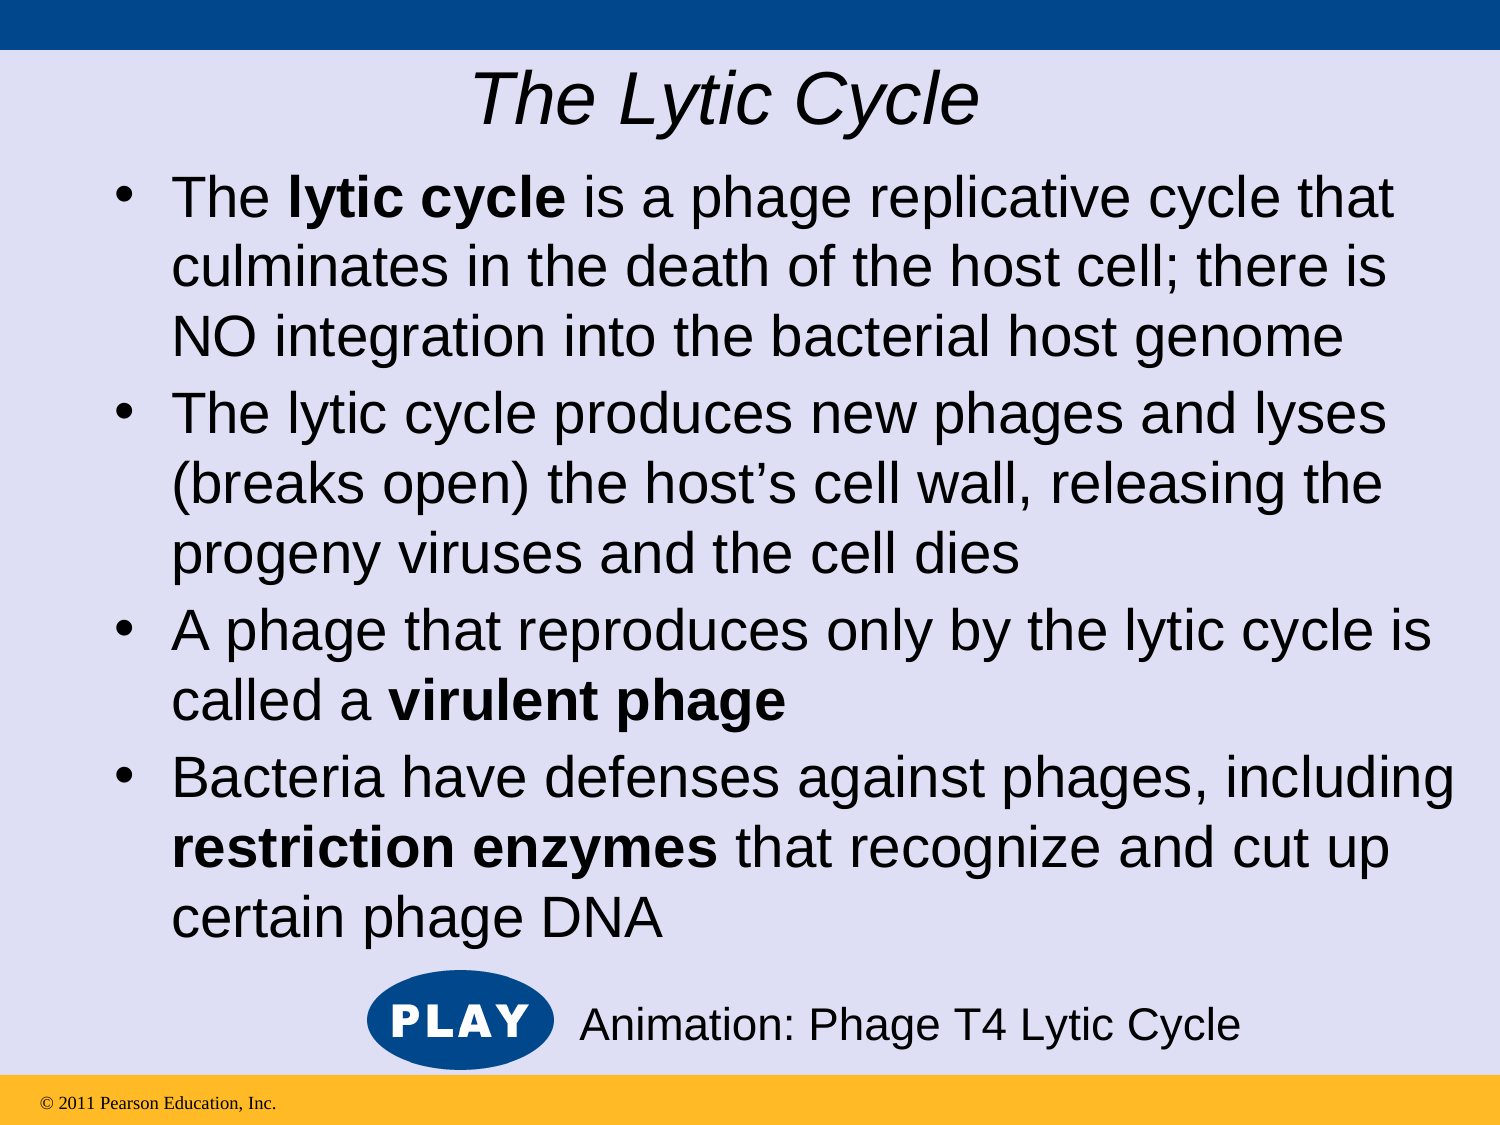

# The Lytic Cycle
The lytic cycle is a phage replicative cycle that culminates in the death of the host cell; there is NO integration into the bacterial host genome
The lytic cycle produces new phages and lyses (breaks open) the host’s cell wall, releasing the progeny viruses and the cell dies
A phage that reproduces only by the lytic cycle is called a virulent phage
Bacteria have defenses against phages, including restriction enzymes that recognize and cut up certain phage DNA
Animation: Phage T4 Lytic Cycle
© 2011 Pearson Education, Inc.